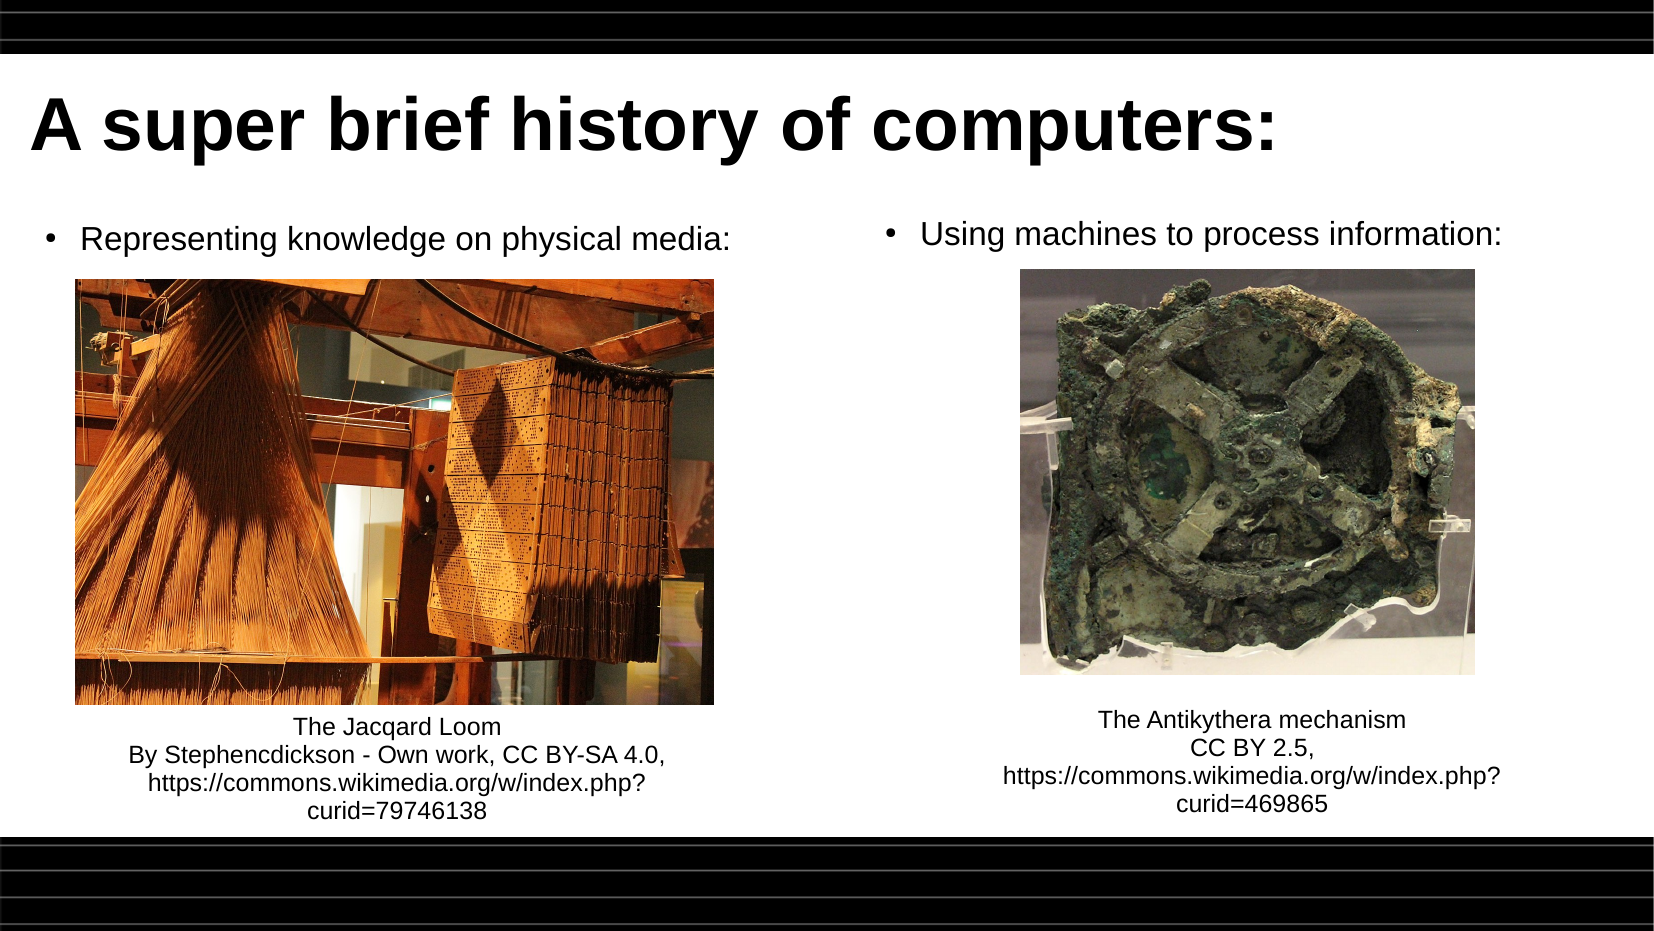

A super brief history of computers:
Using machines to process information:
Representing knowledge on physical media:
The Antikythera mechanism
CC BY 2.5, https://commons.wikimedia.org/w/index.php?curid=469865
The Jacqard Loom
By Stephencdickson - Own work, CC BY-SA 4.0, https://commons.wikimedia.org/w/index.php?curid=79746138